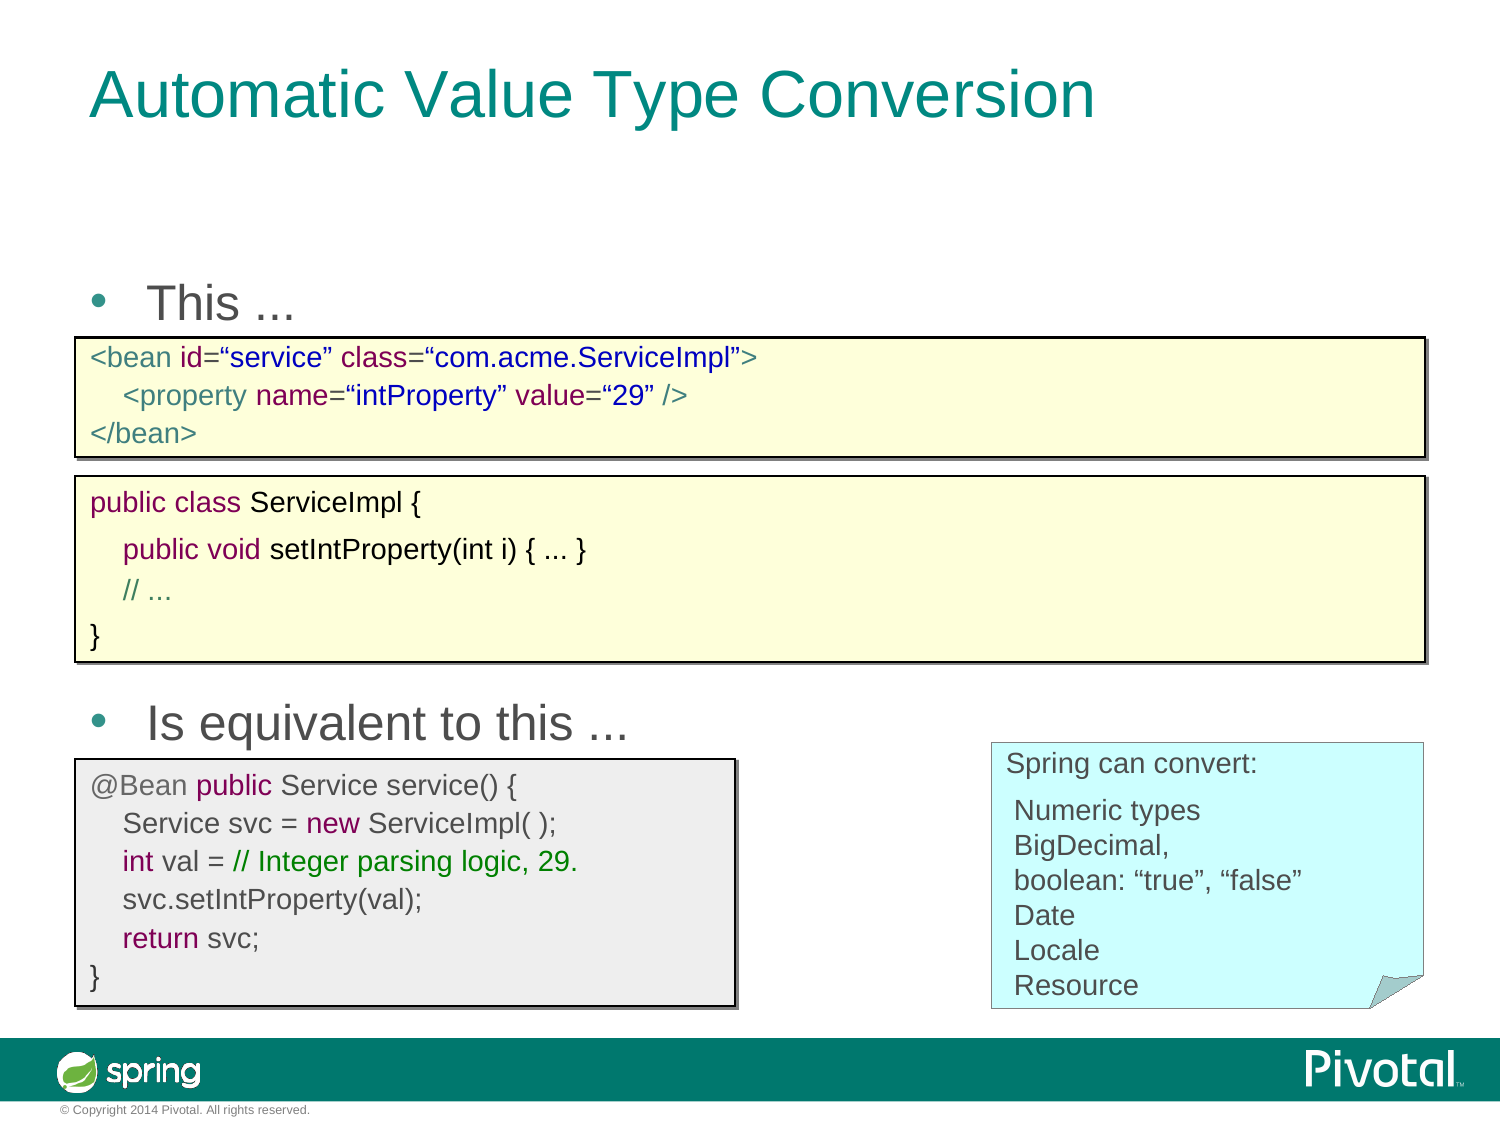

# Automatic Value Type Conversion
This ...
Is equivalent to this ...
<bean id=“service” class=“com.acme.ServiceImpl”>
 <property name=“intProperty” value=“29” />
</bean>
public class ServiceImpl {
 public void setIntProperty(int i) { ... }
 // ...
}
Spring can convert:
 Numeric types
 BigDecimal,
 boolean: “true”, “false”
 Date
 Locale
 Resource
@Bean public Service service() {
 Service svc = new ServiceImpl( );
 int val = // Integer parsing logic, 29.
 svc.setIntProperty(val);
 return svc;
}